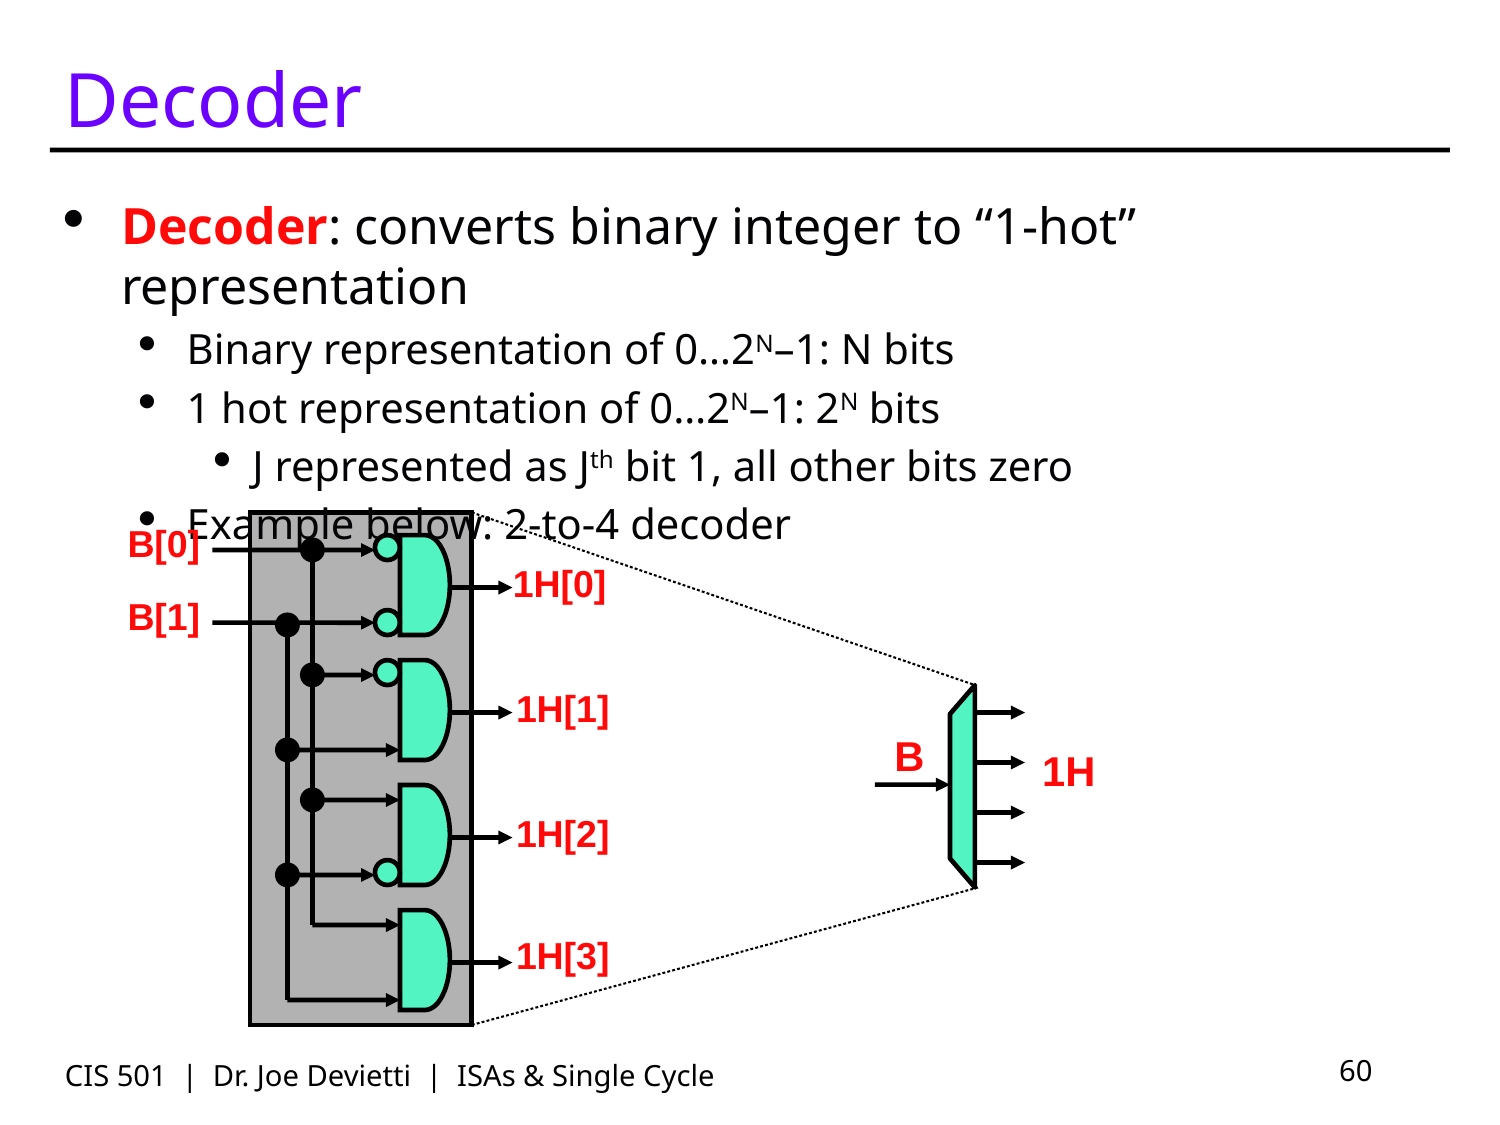

Decoder
Decoder: converts binary integer to “1-hot” representation
Binary representation of 0…2N–1: N bits
1 hot representation of 0…2N–1: 2N bits
J represented as Jth bit 1, all other bits zero
Example below: 2-to-4 decoder
B[0]
1H[0]
B[1]
1H[1]
B
1H
1H[2]
1H[3]
CIS 501 | Dr. Joe Devietti | ISAs & Single Cycle